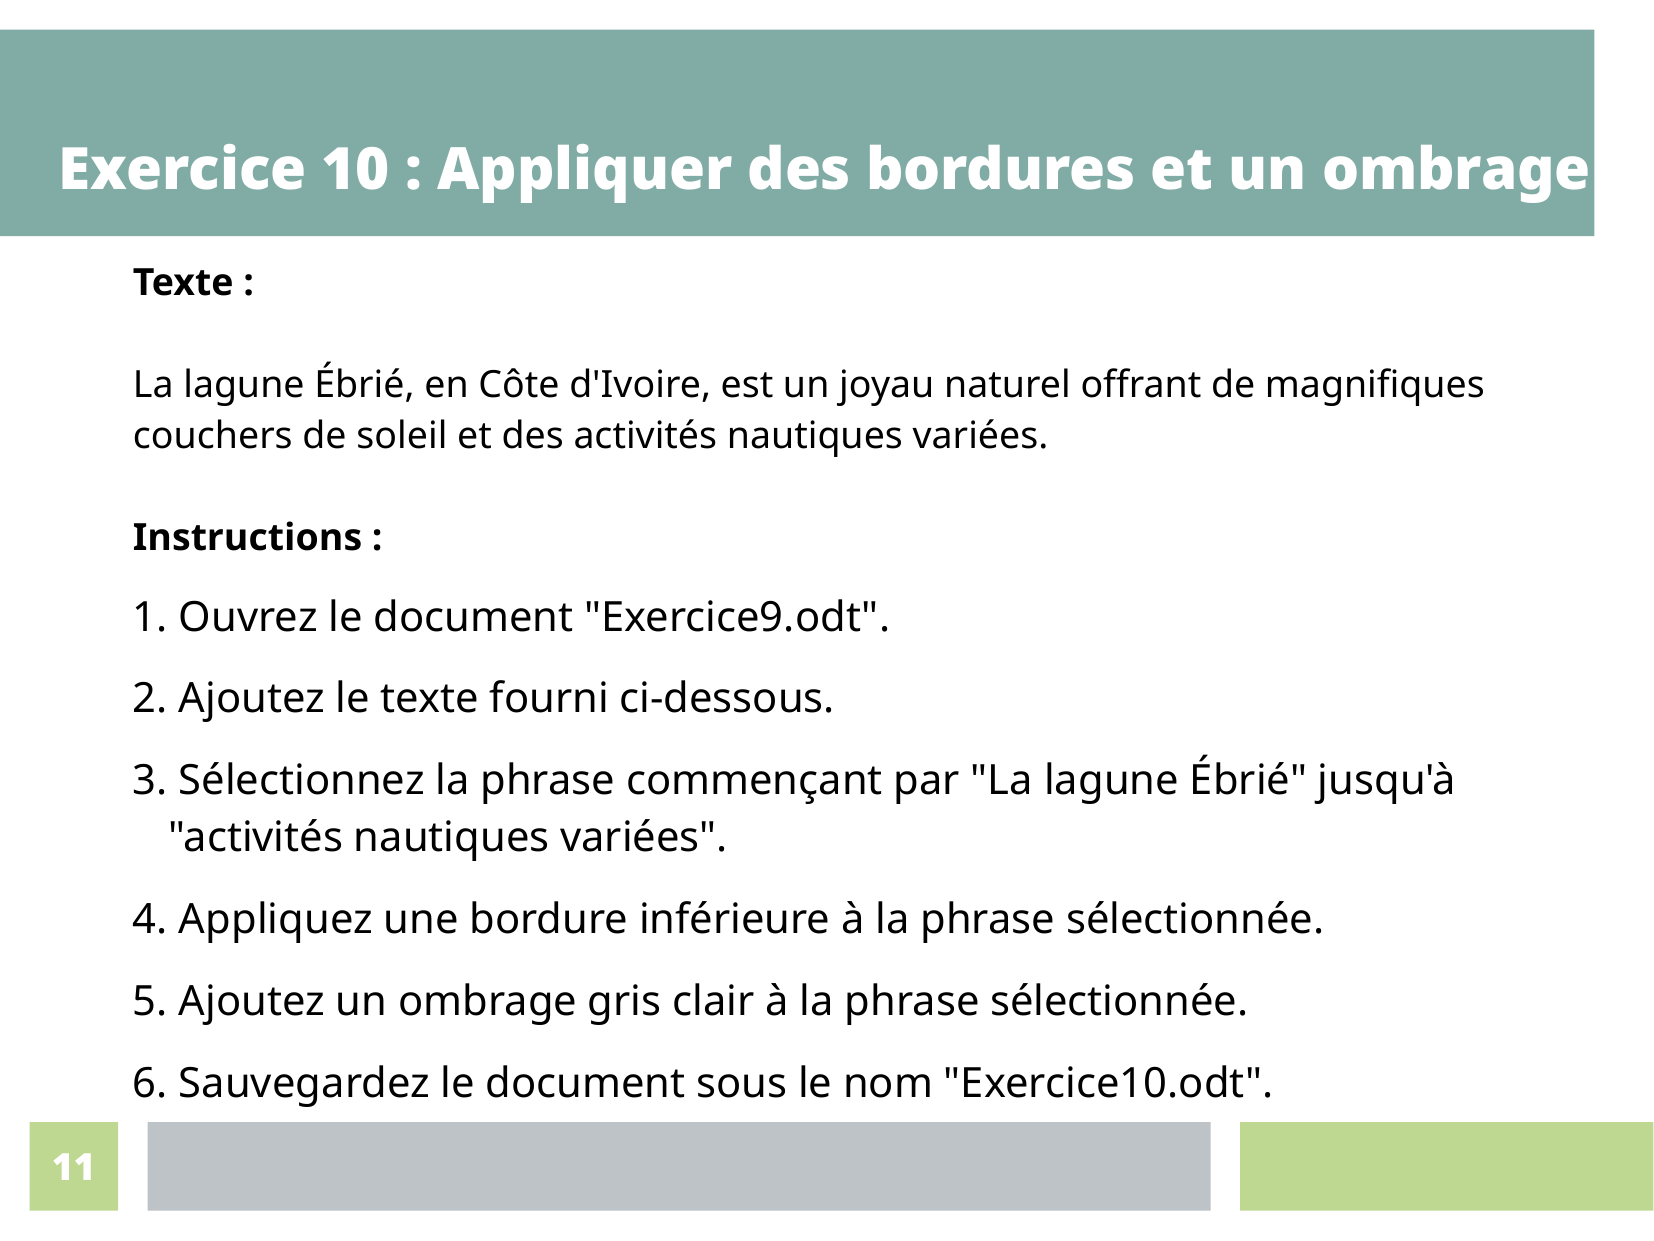

# Exercice 10 : Appliquer des bordures et un ombrage
Texte :
La lagune Ébrié, en Côte d'Ivoire, est un joyau naturel offrant de magnifiques couchers de soleil et des activités nautiques variées.
Instructions :
 Ouvrez le document "Exercice9.odt".
 Ajoutez le texte fourni ci-dessous.
 Sélectionnez la phrase commençant par "La lagune Ébrié" jusqu'à "activités nautiques variées".
 Appliquez une bordure inférieure à la phrase sélectionnée.
 Ajoutez un ombrage gris clair à la phrase sélectionnée.
 Sauvegardez le document sous le nom "Exercice10.odt".
11